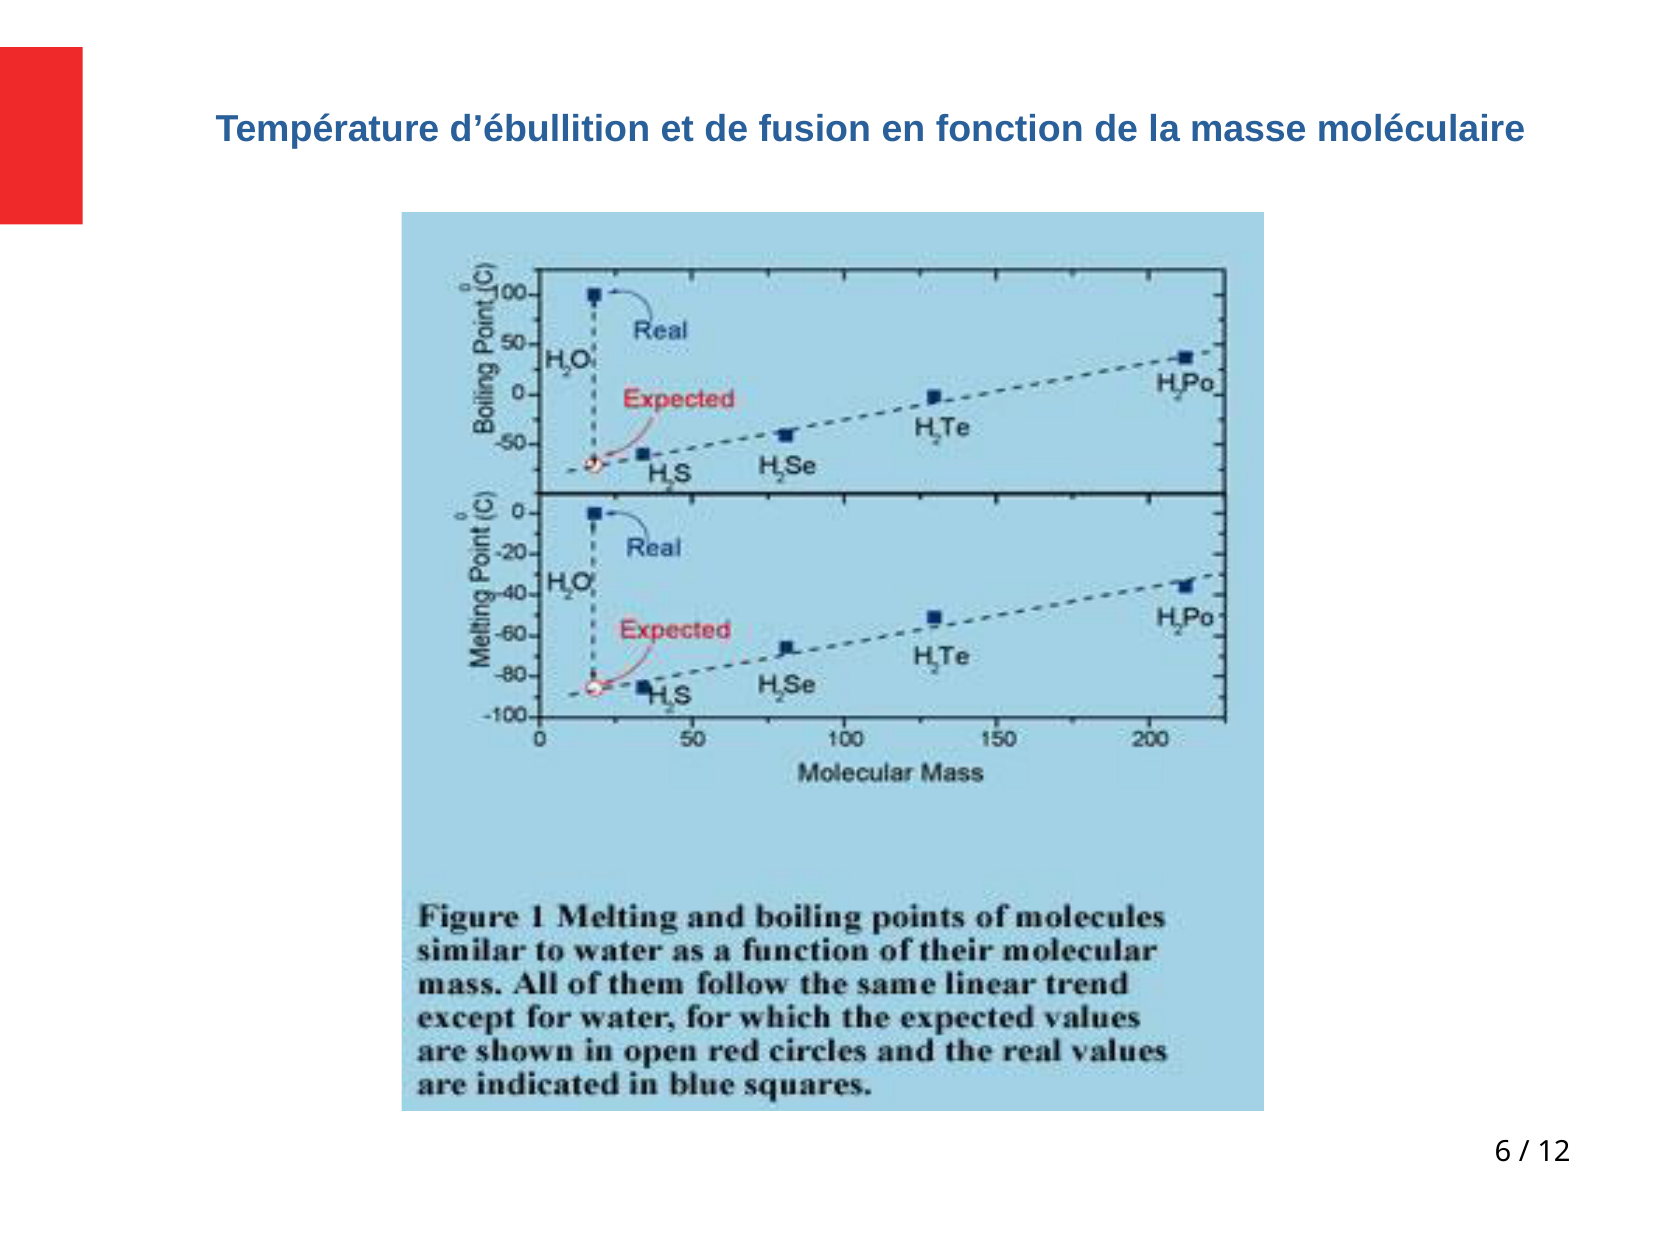

Température d’ébullition et de fusion en fonction de la masse moléculaire
6